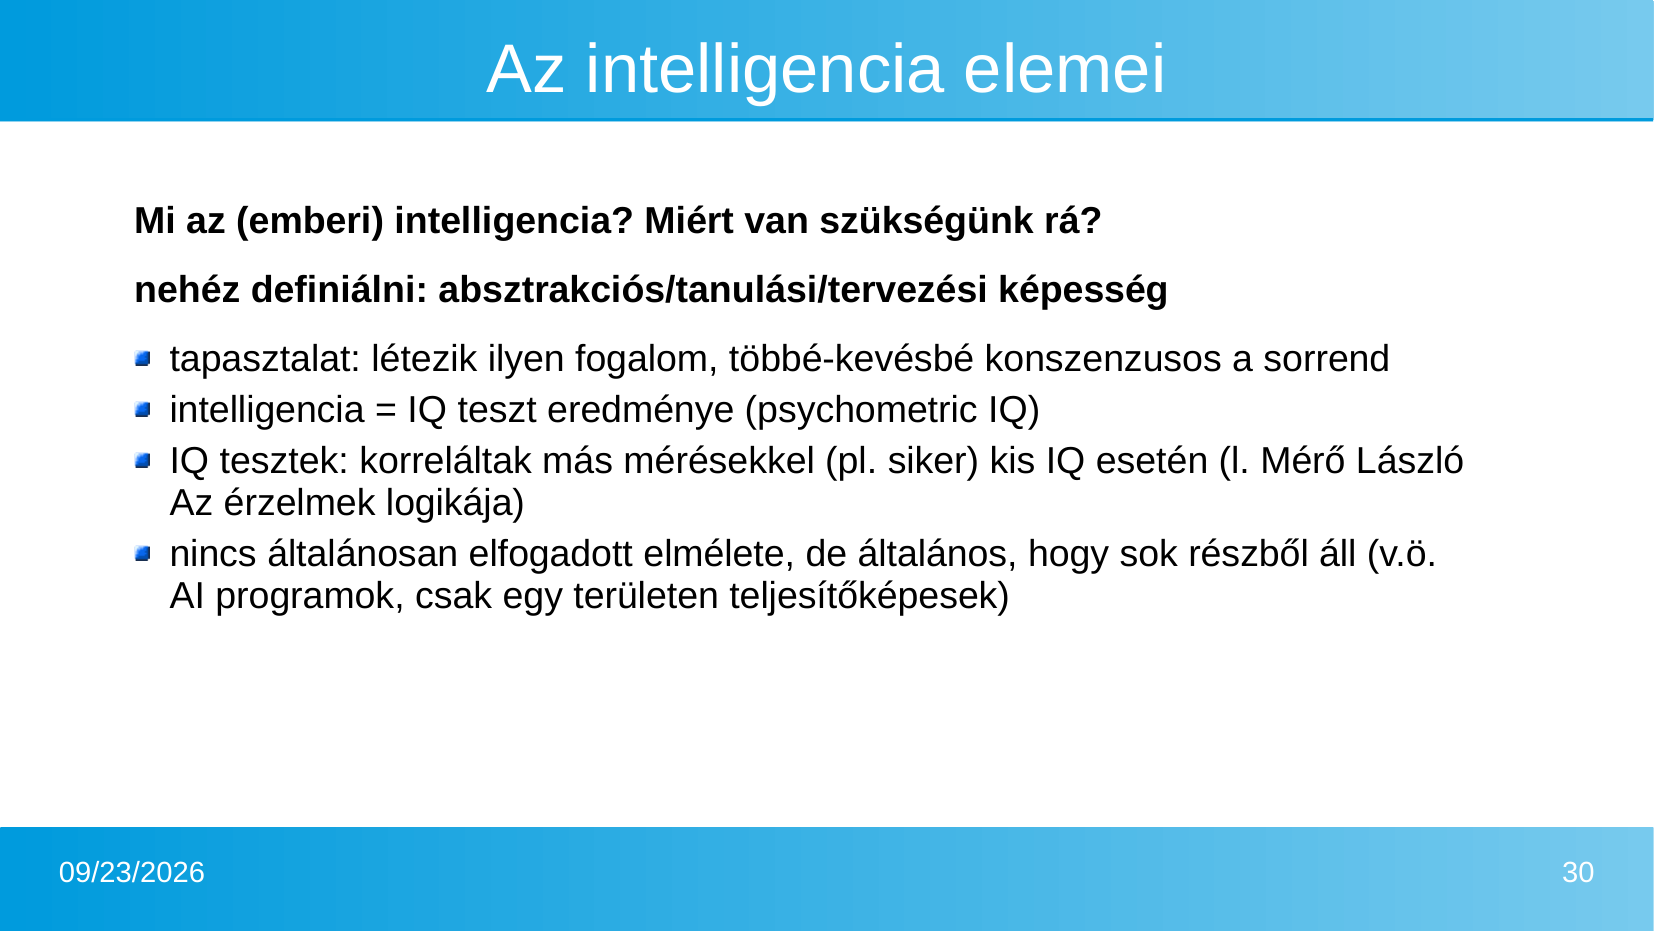

# Az intelligencia elemei
Mi az (emberi) intelligencia? Miért van szükségünk rá?
nehéz definiálni: absztrakciós/tanulási/tervezési képesség
tapasztalat: létezik ilyen fogalom, többé-kevésbé konszenzusos a sorrend
intelligencia = IQ teszt eredménye (psychometric IQ)
IQ tesztek: korreláltak más mérésekkel (pl. siker) kis IQ esetén (l. Mérő László Az érzelmek logikája)
nincs általánosan elfogadott elmélete, de általános, hogy sok részből áll (v.ö. AI programok, csak egy területen teljesítőképesek)
30